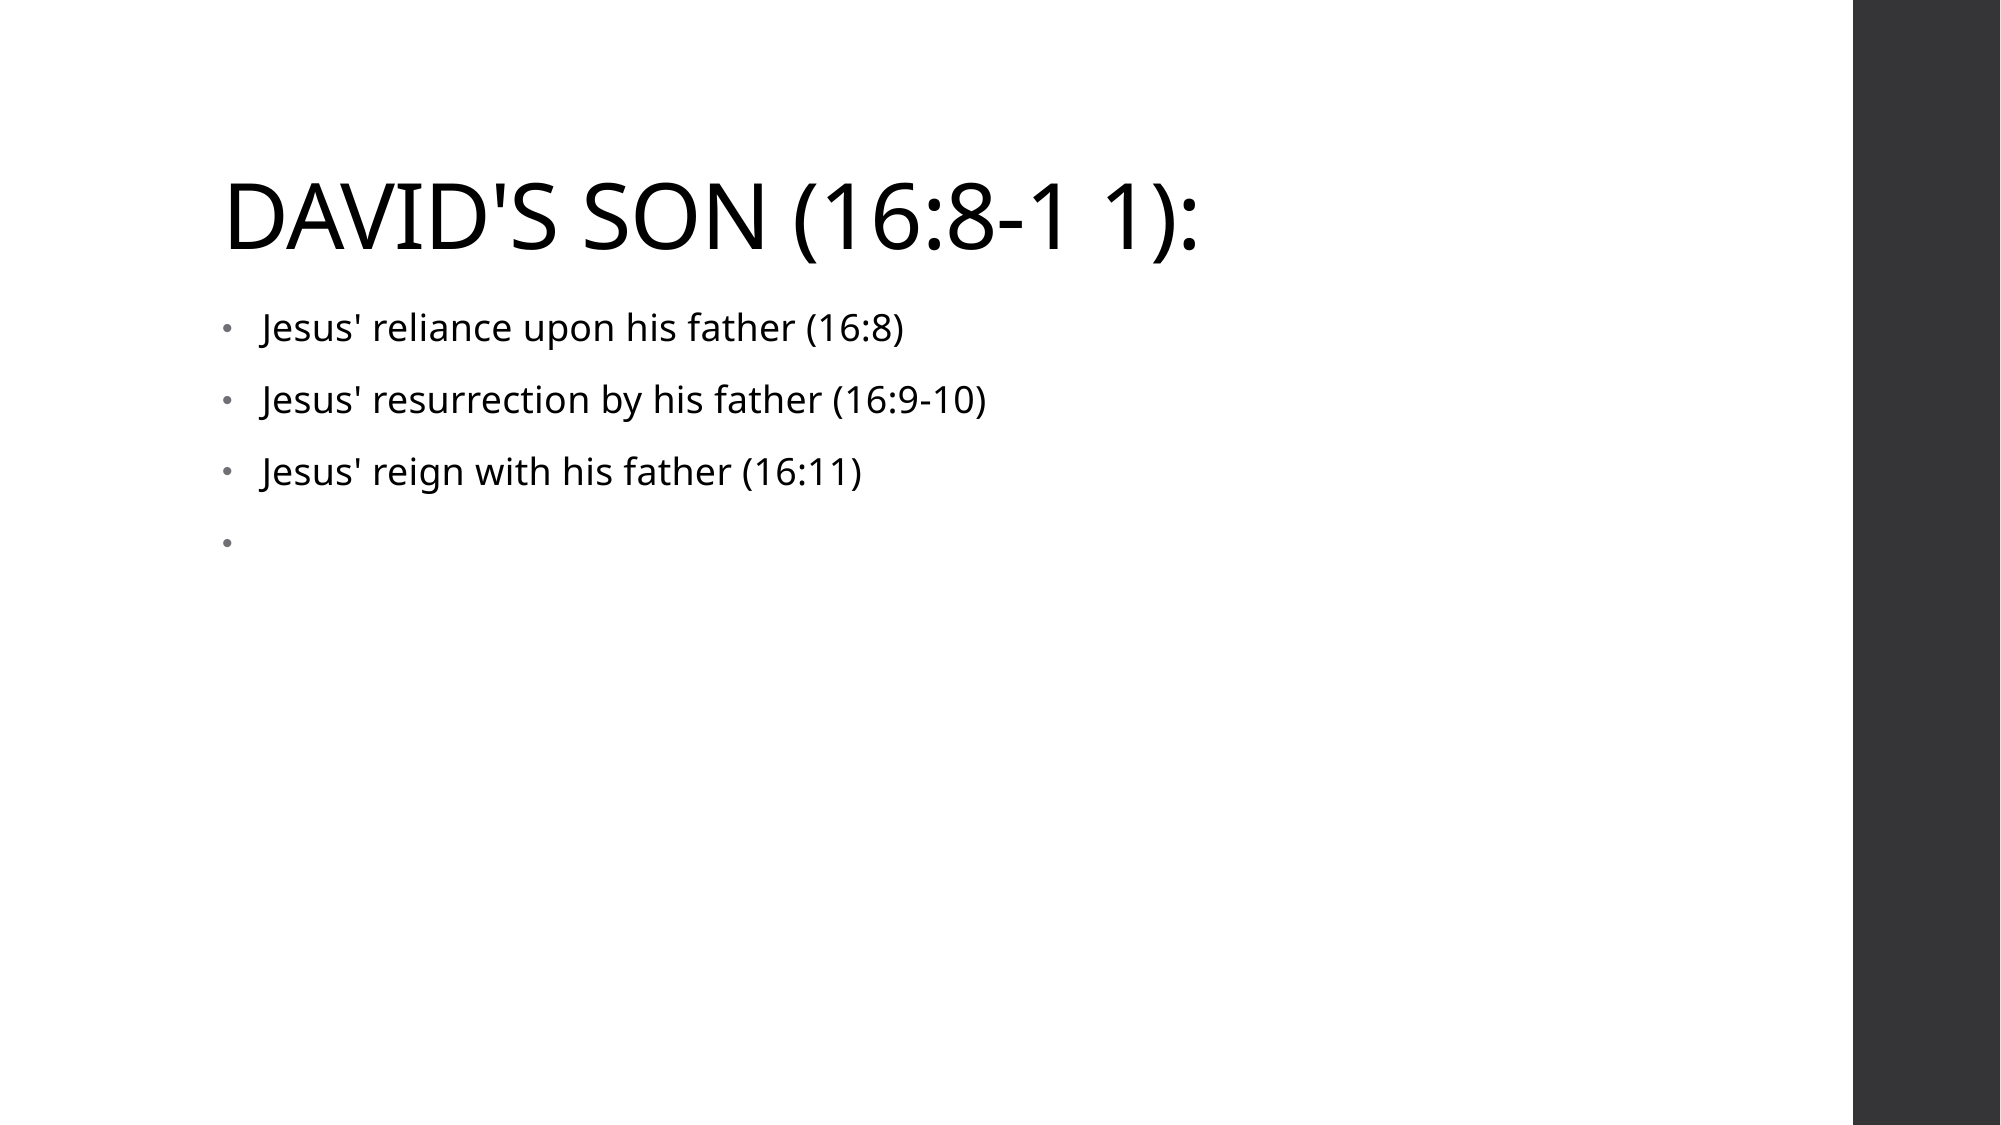

# DAVID'S SON (16:8-1 1):
 Jesus' reliance upon his father (16:8)
 Jesus' resurrection by his father (16:9-10)
 Jesus' reign with his father (16:11)